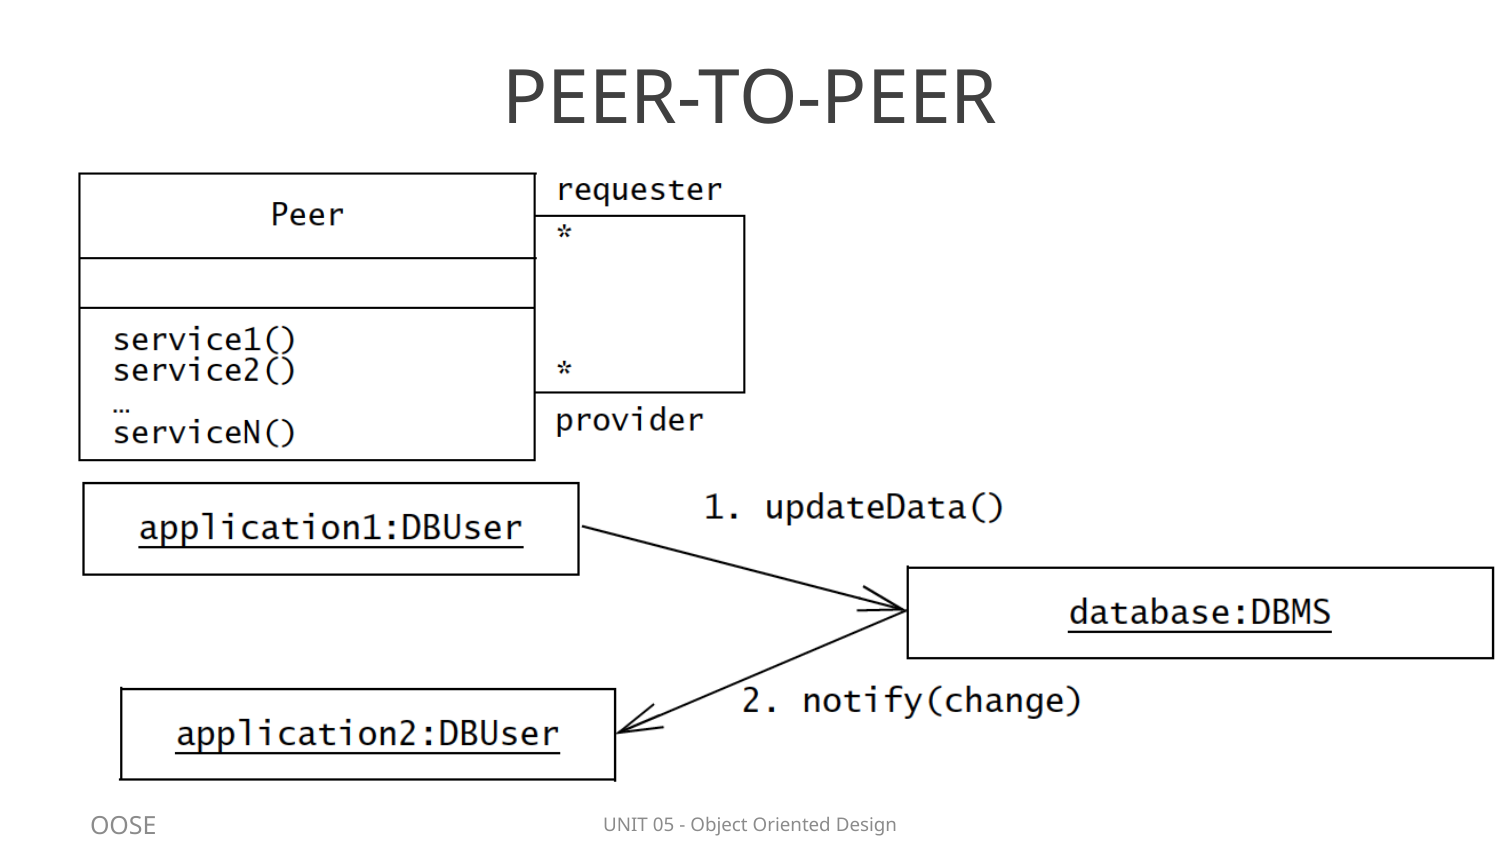

# Peer-to-peer
OOSE
UNIT 05 - Object Oriented Design